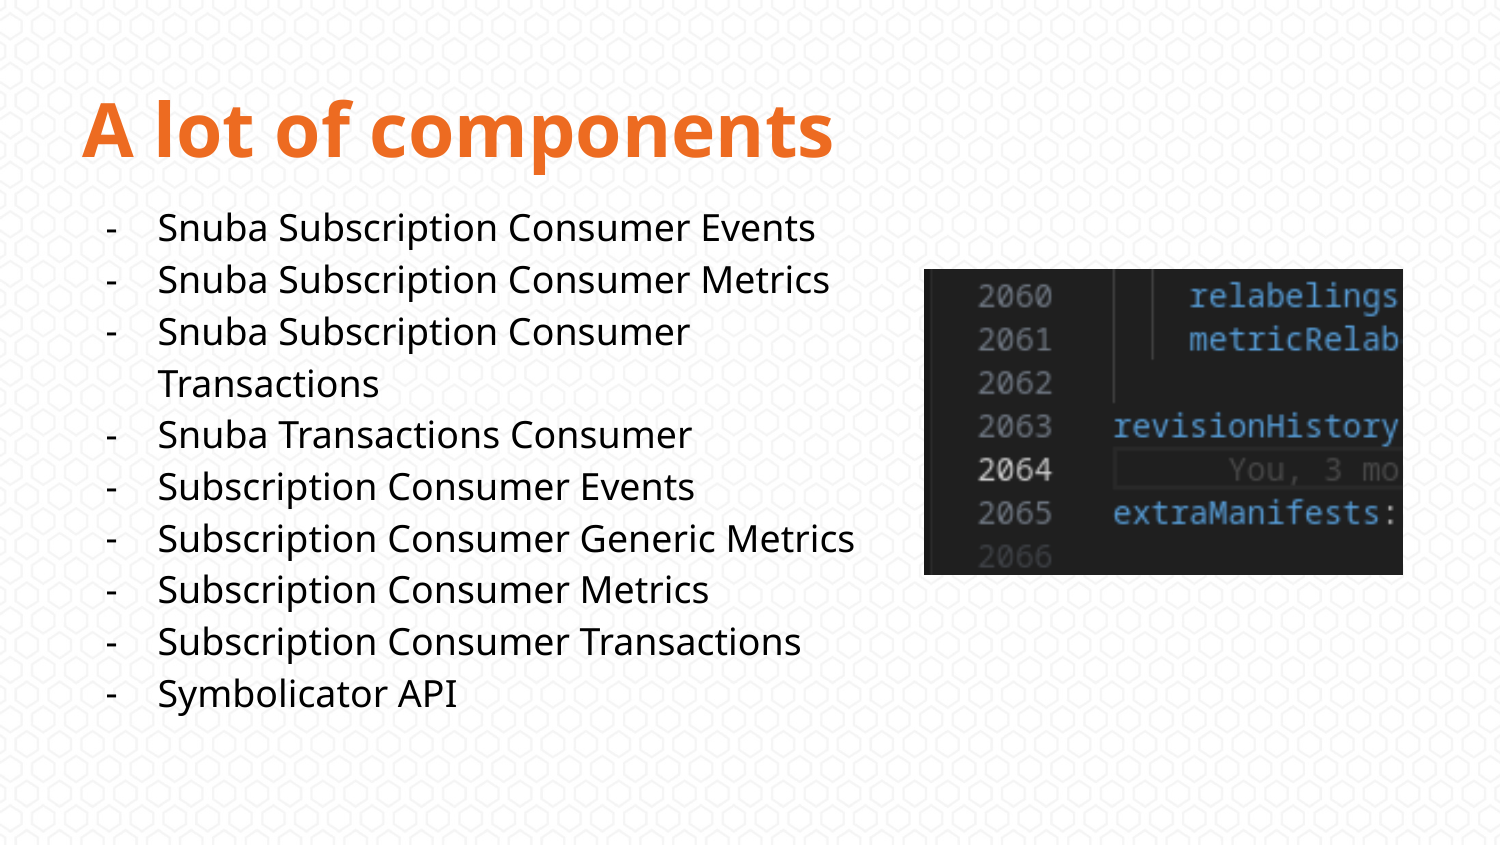

A lot of components
# Snuba Subscription Consumer Events
Snuba Subscription Consumer Metrics
Snuba Subscription Consumer Transactions
Snuba Transactions Consumer
Subscription Consumer Events
Subscription Consumer Generic Metrics
Subscription Consumer Metrics
Subscription Consumer Transactions
Symbolicator API